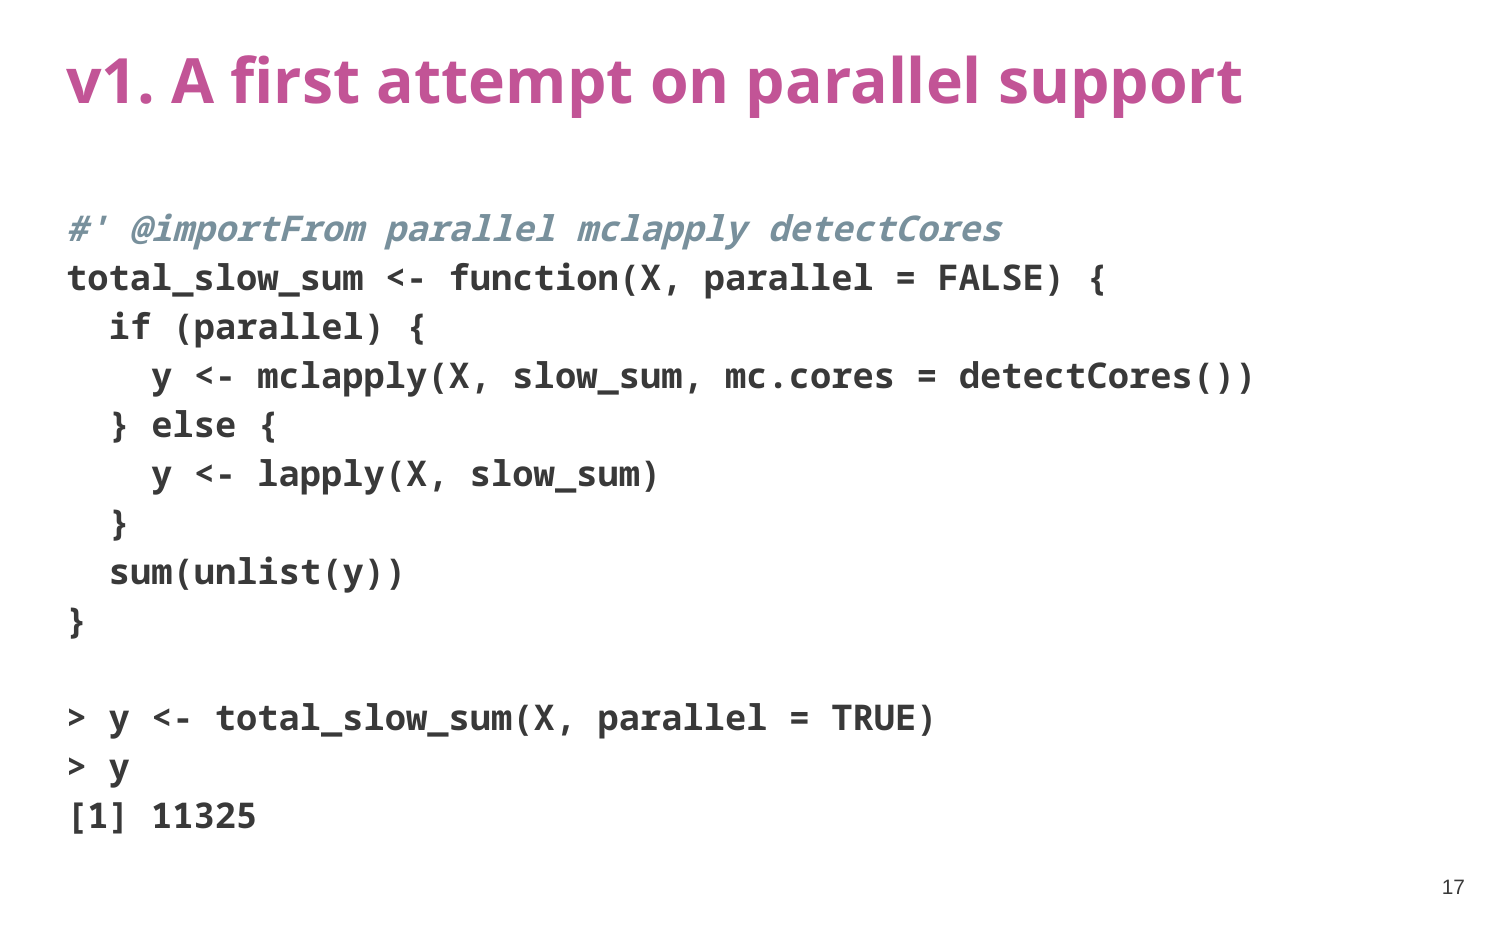

# v1. A first attempt on parallel support
#' @importFrom parallel mclapply detectCores
total_slow_sum <- function(X, parallel = FALSE) {
 if (parallel) {
 y <- mclapply(X, slow_sum, mc.cores = detectCores())
 } else {
 y <- lapply(X, slow_sum)
 }
 sum(unlist(y))
}
> y <- total_slow_sum(X, parallel = TRUE)
> y
[1] 11325